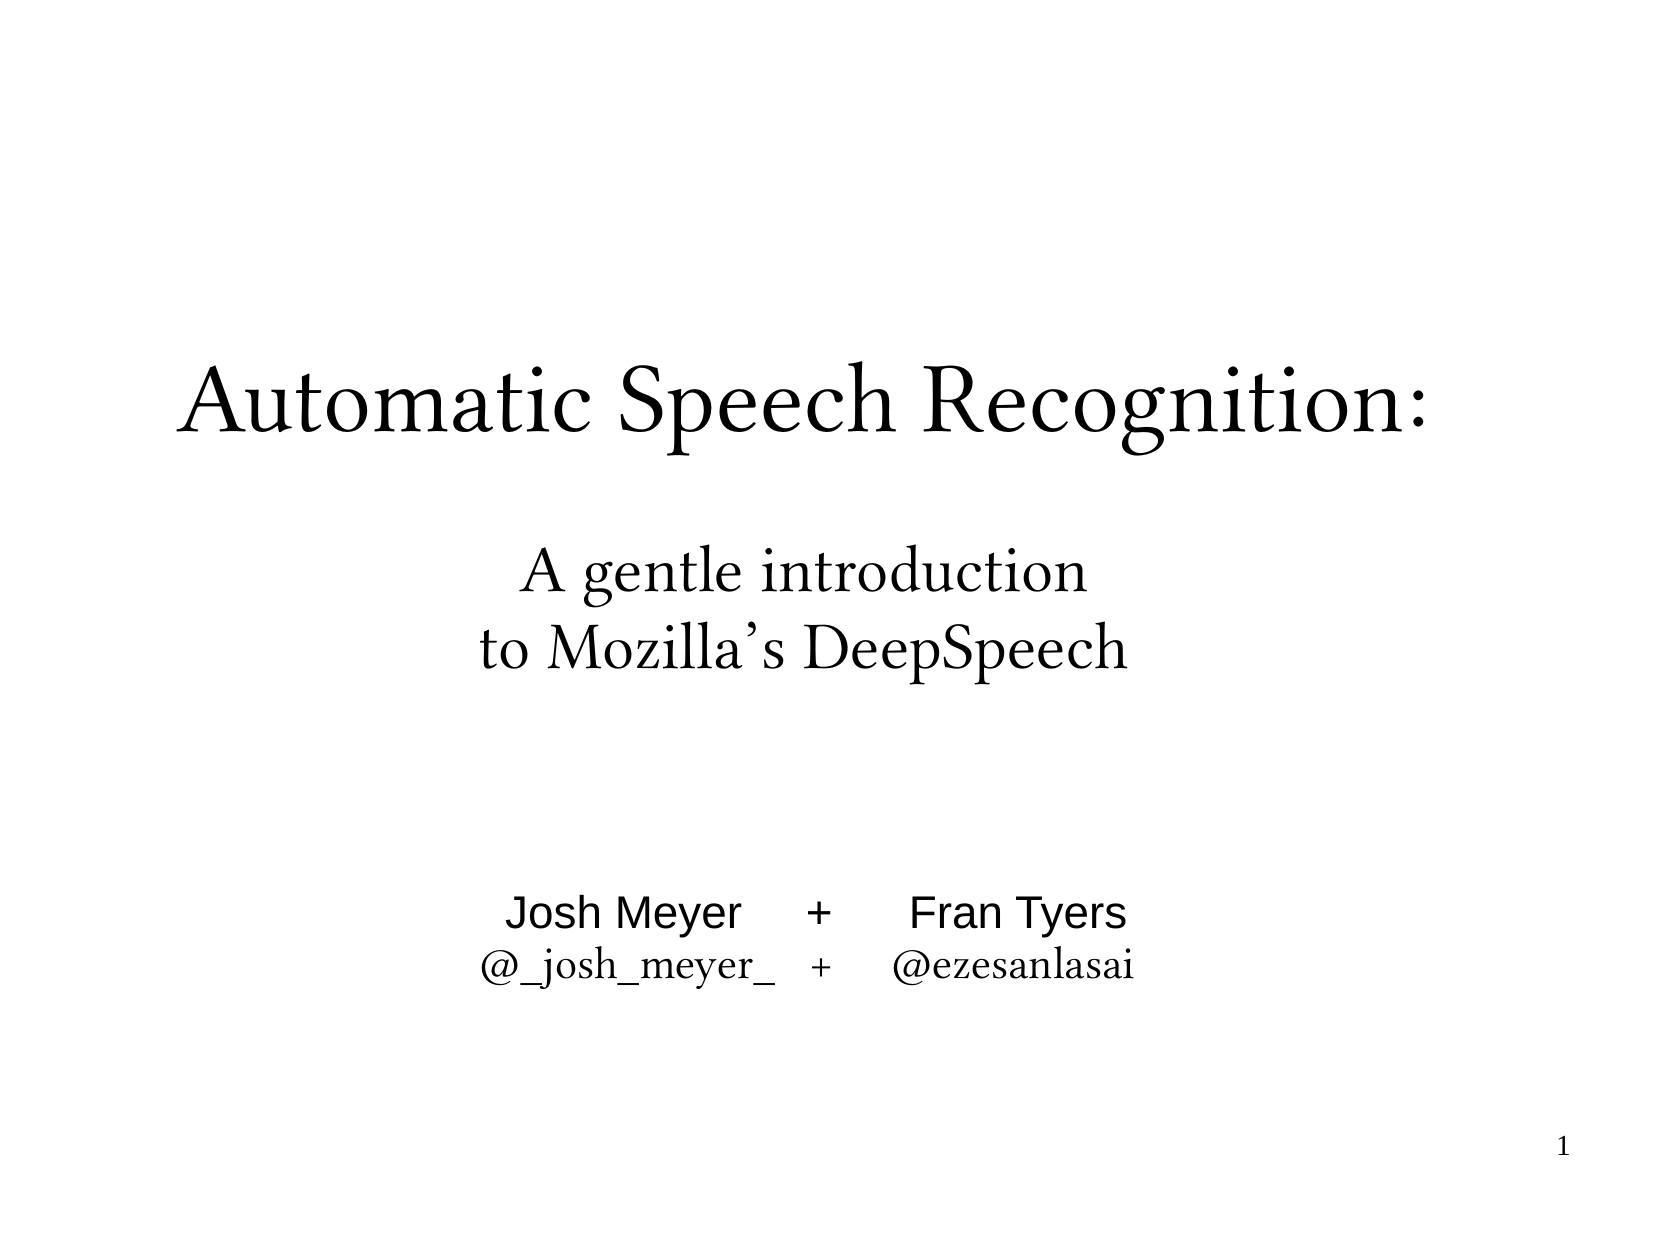

# Automatic Speech Recognition:
A gentle introduction
to Mozilla’s DeepSpeech
 Josh Meyer + Fran Tyers
@_josh_meyer_ + @ezesanlasai
1